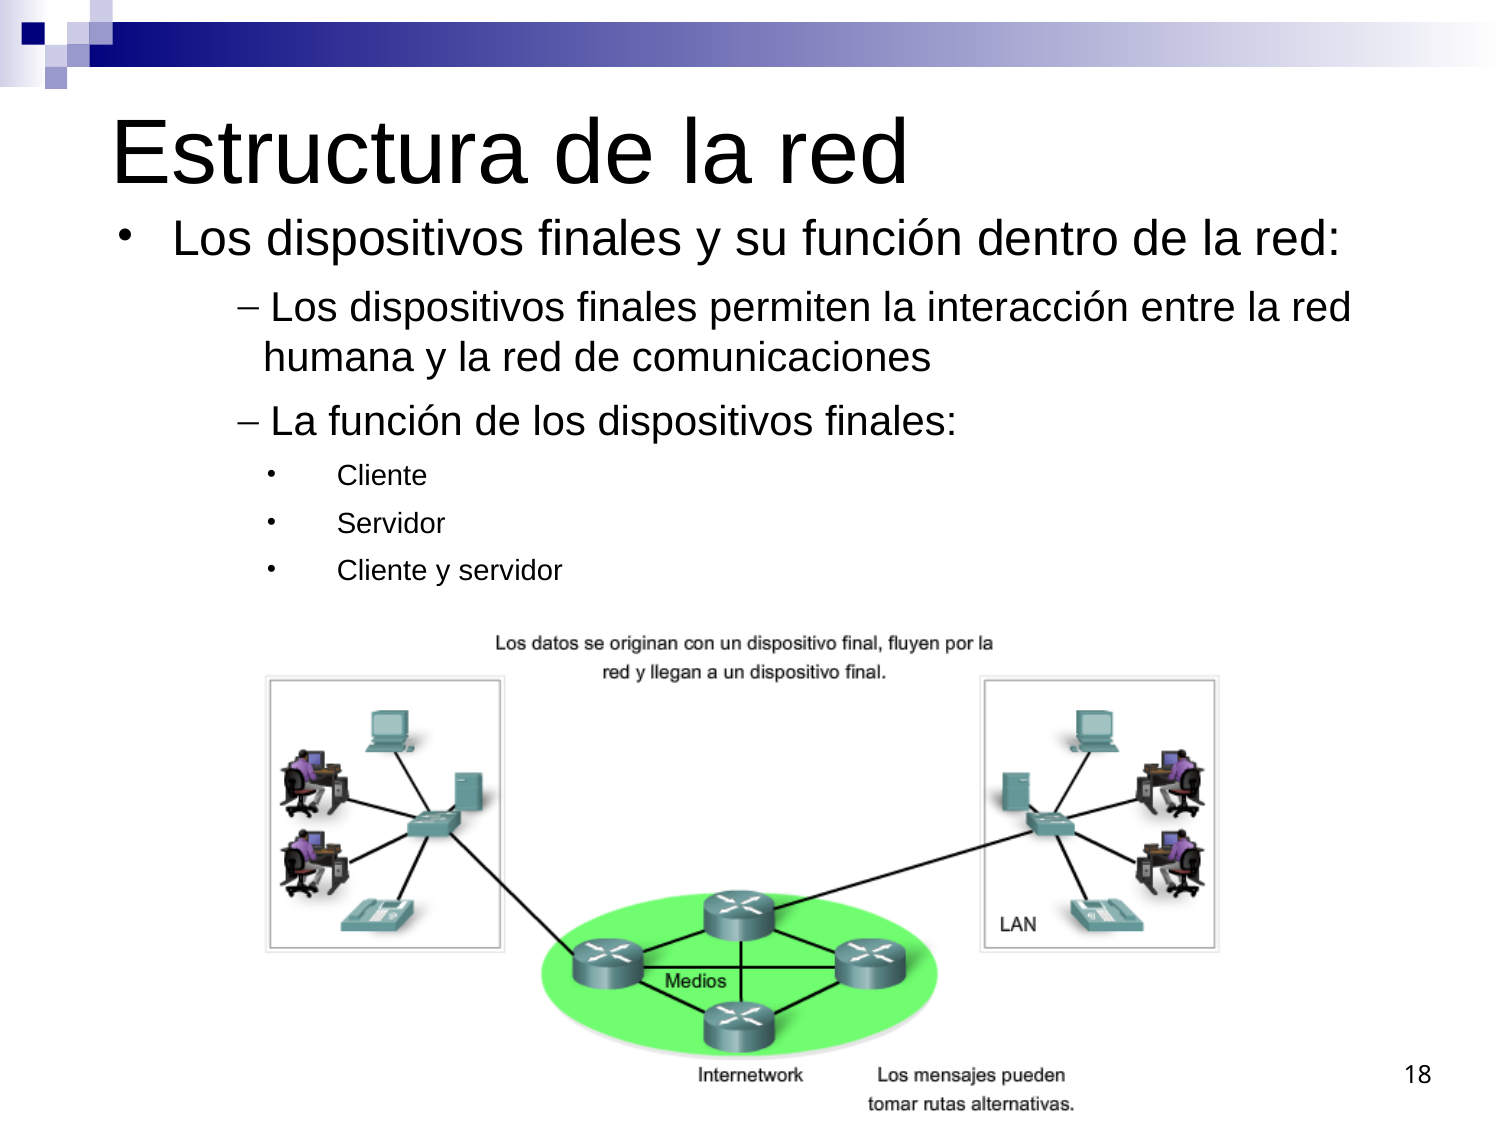

Estructura de la red
Los dispositivos finales y su función dentro de la red:
 Los dispositivos finales permiten la interacción entre la red
	humana y la red de comunicaciones
 La función de los dispositivos finales:
	Cliente
	Servidor
	Cliente y servidor